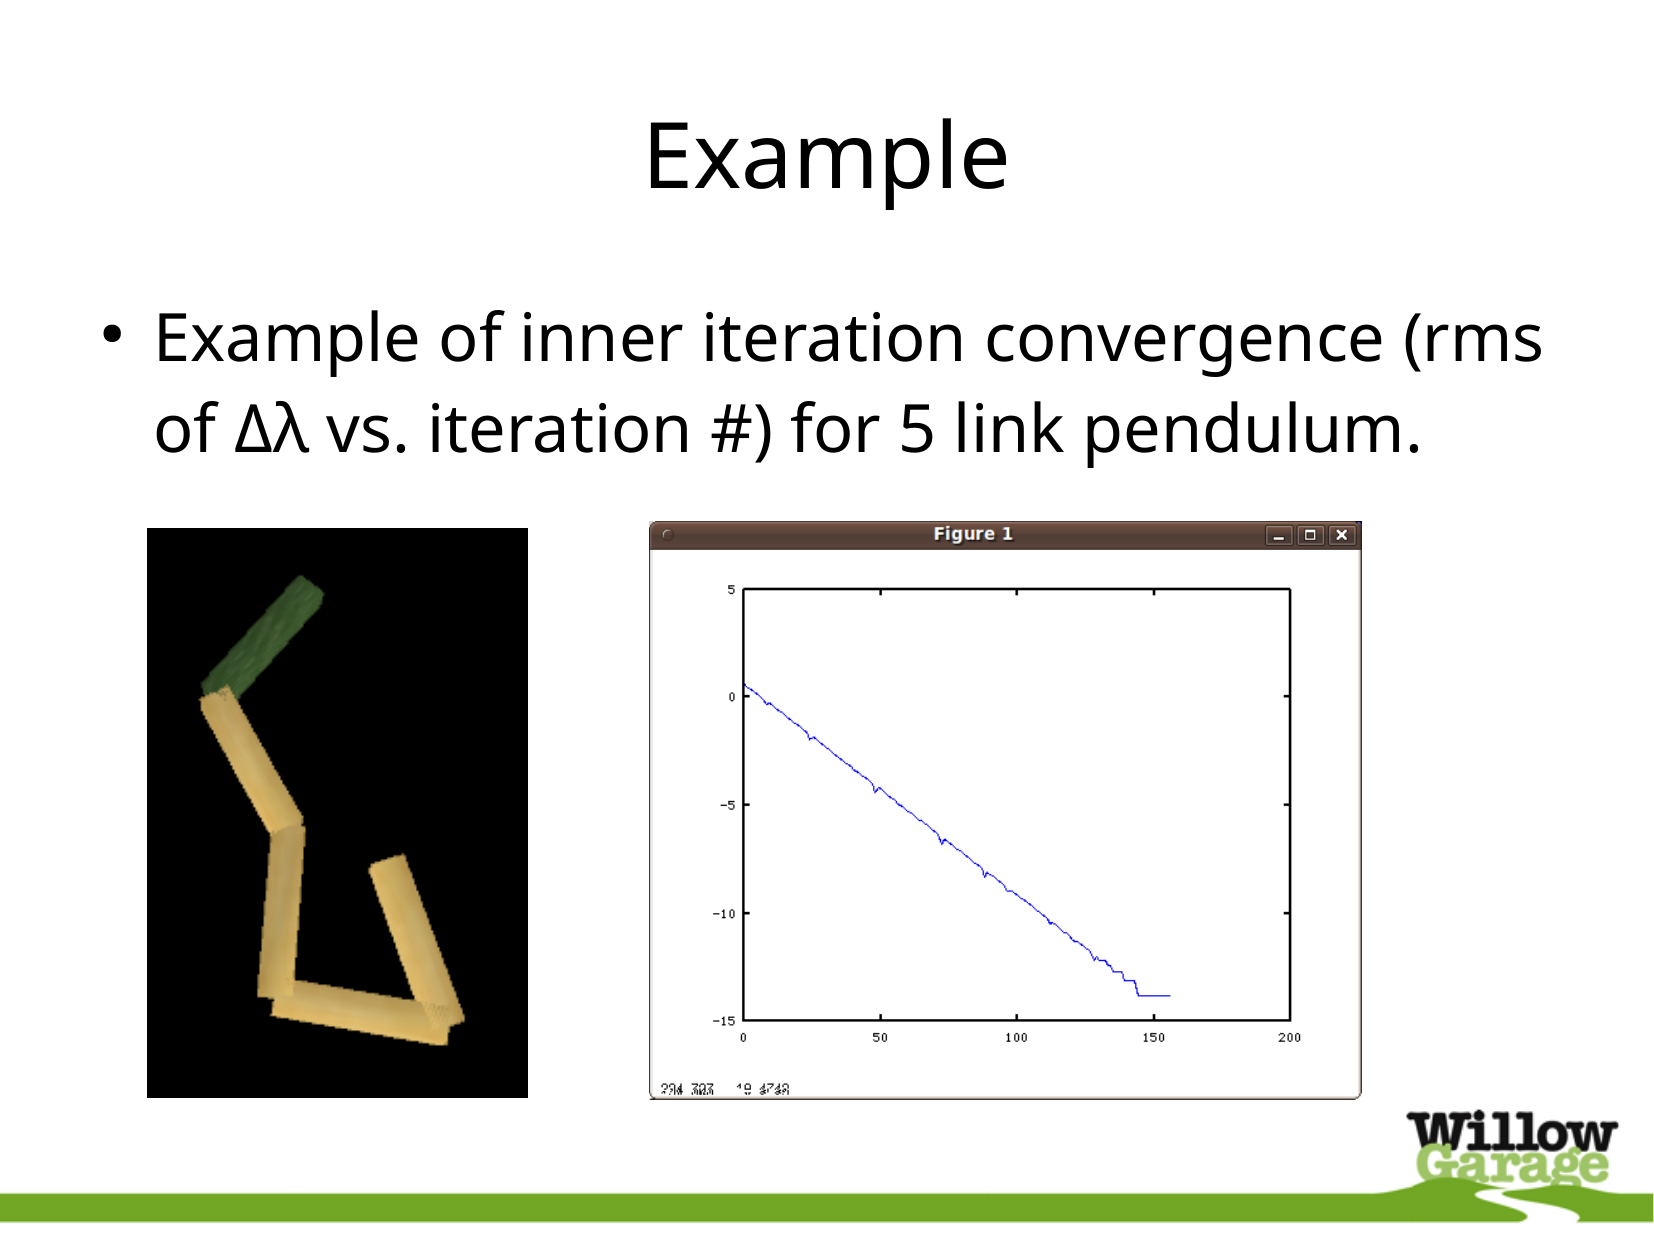

# Example
Example of inner iteration convergence (rms of Δλ vs. iteration #) for 5 link pendulum.